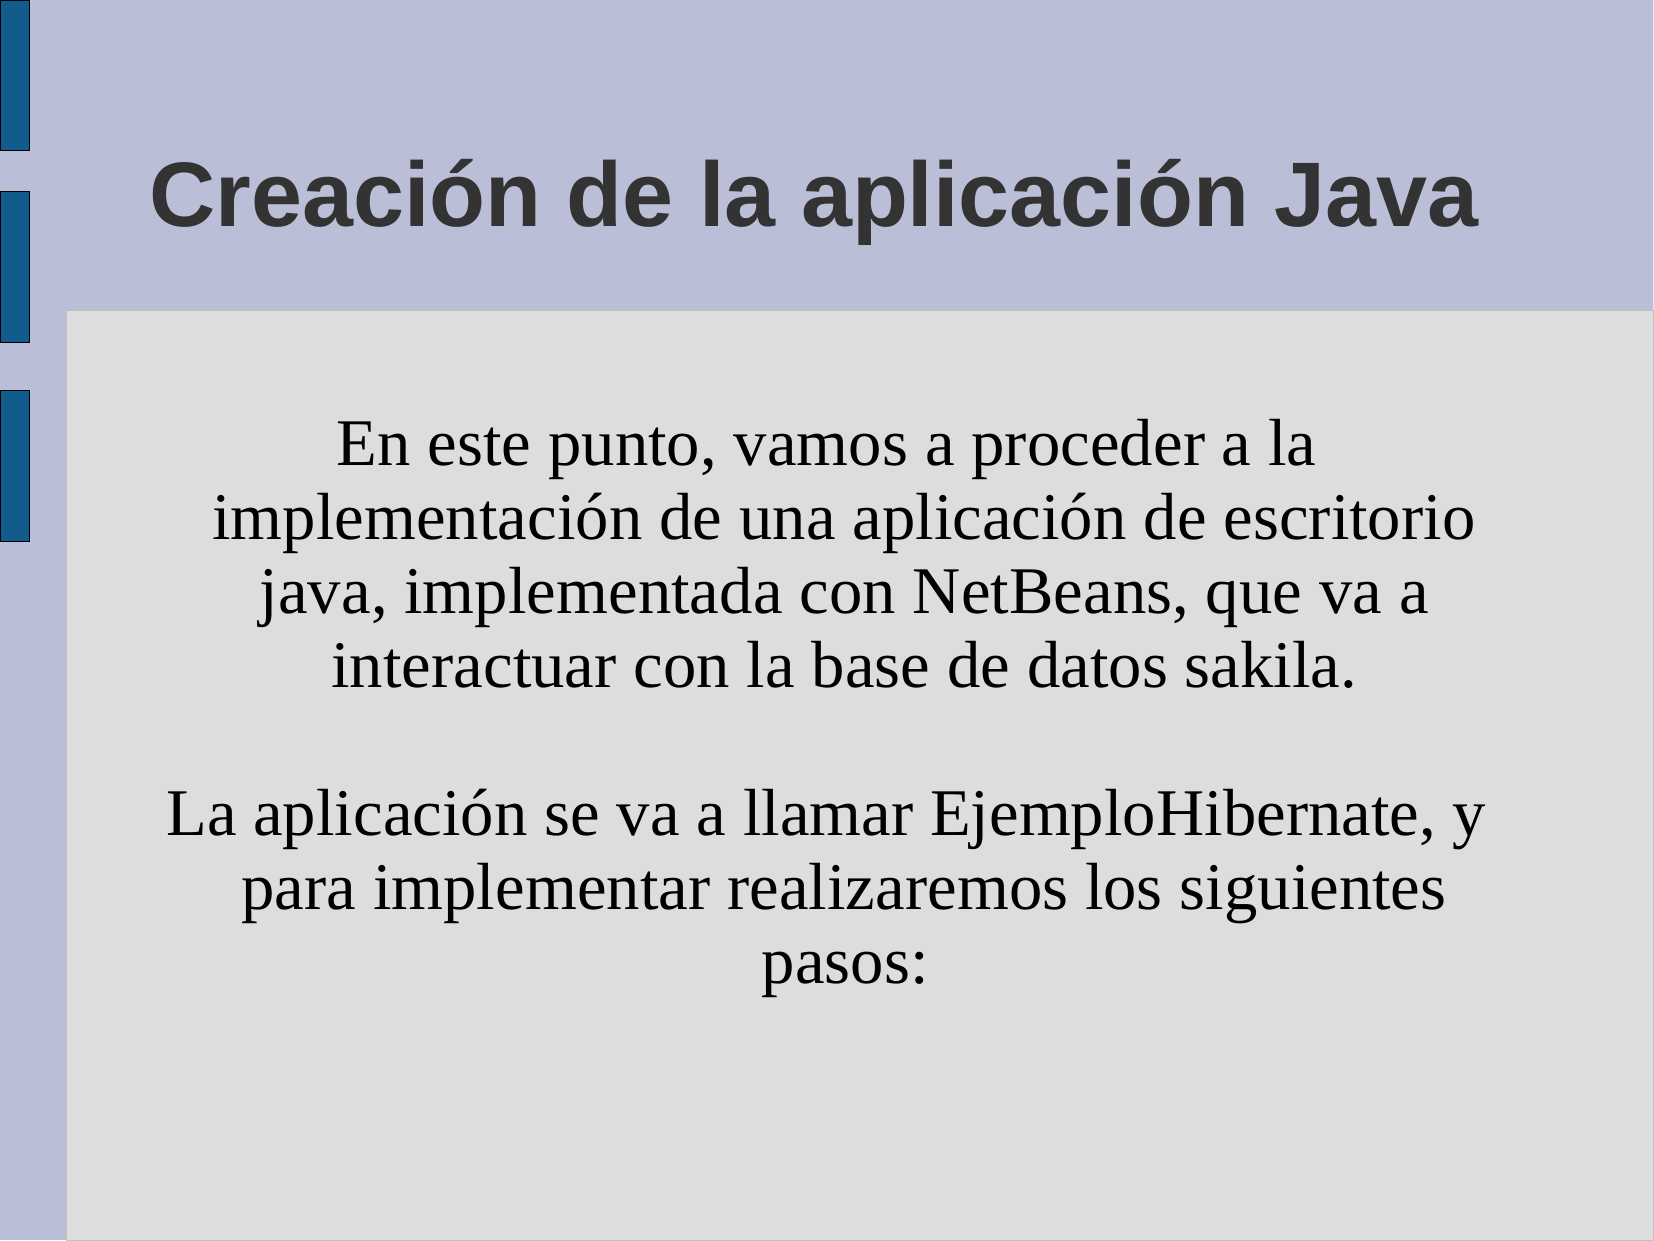

# Creación de la aplicación Java
En este punto, vamos a proceder a la implementación de una aplicación de escritorio java, implementada con NetBeans, que va a interactuar con la base de datos sakila.
La aplicación se va a llamar EjemploHibernate, y para implementar realizaremos los siguientes pasos: